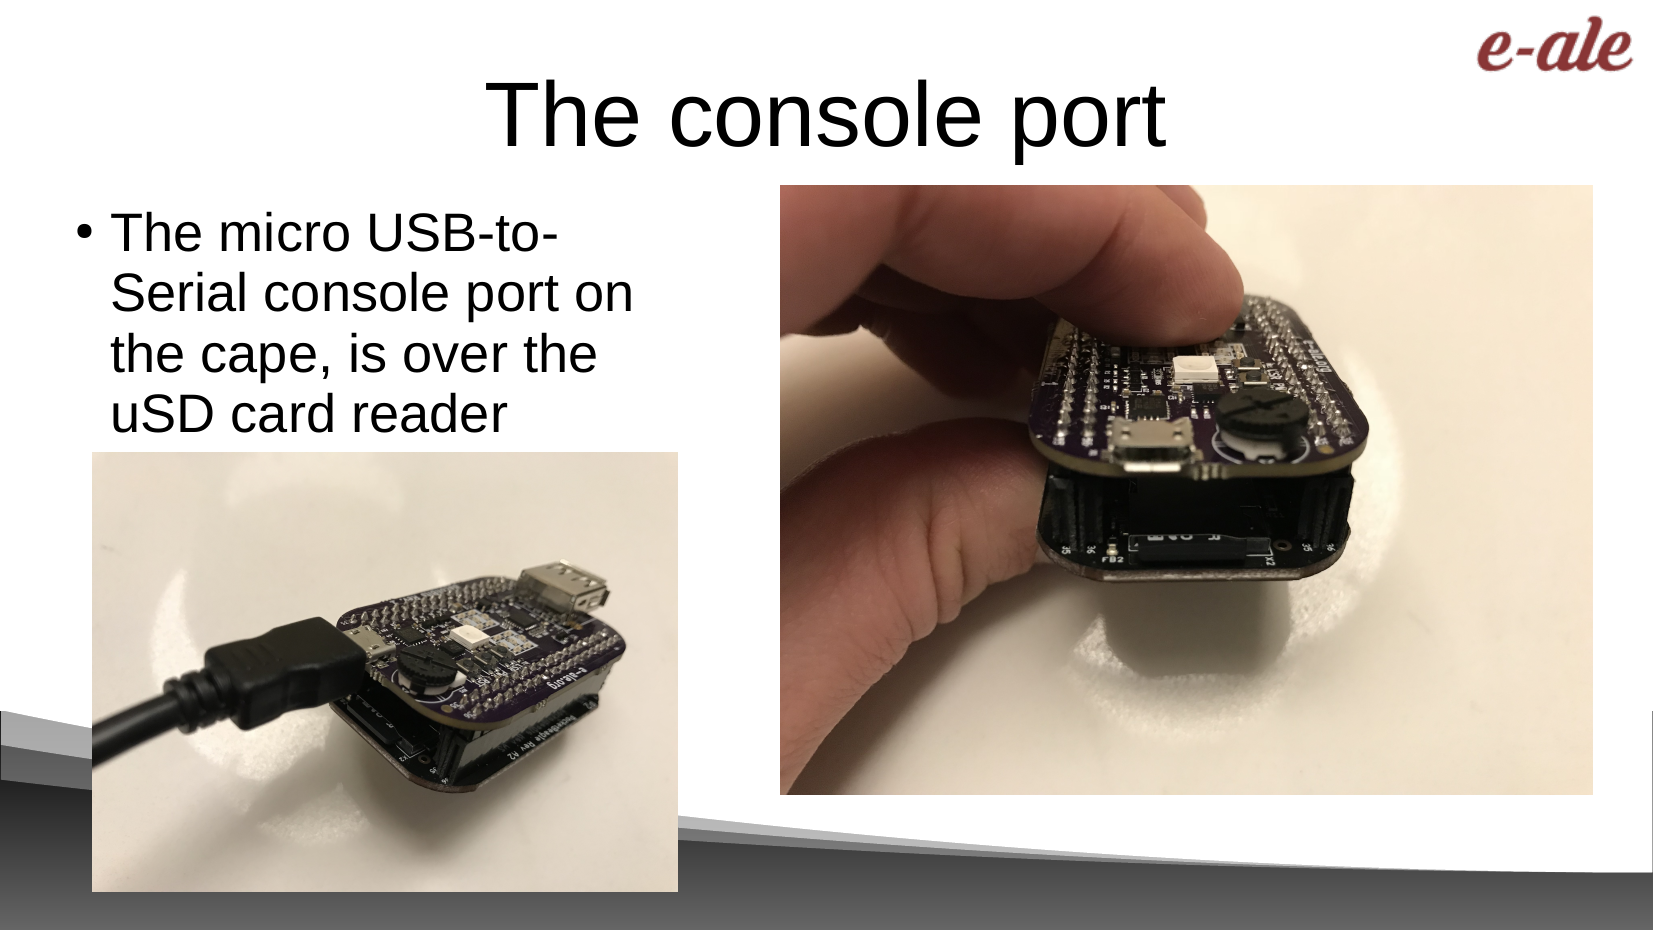

# The console port
The micro USB-to-Serial console port on the cape, is over the uSD card reader